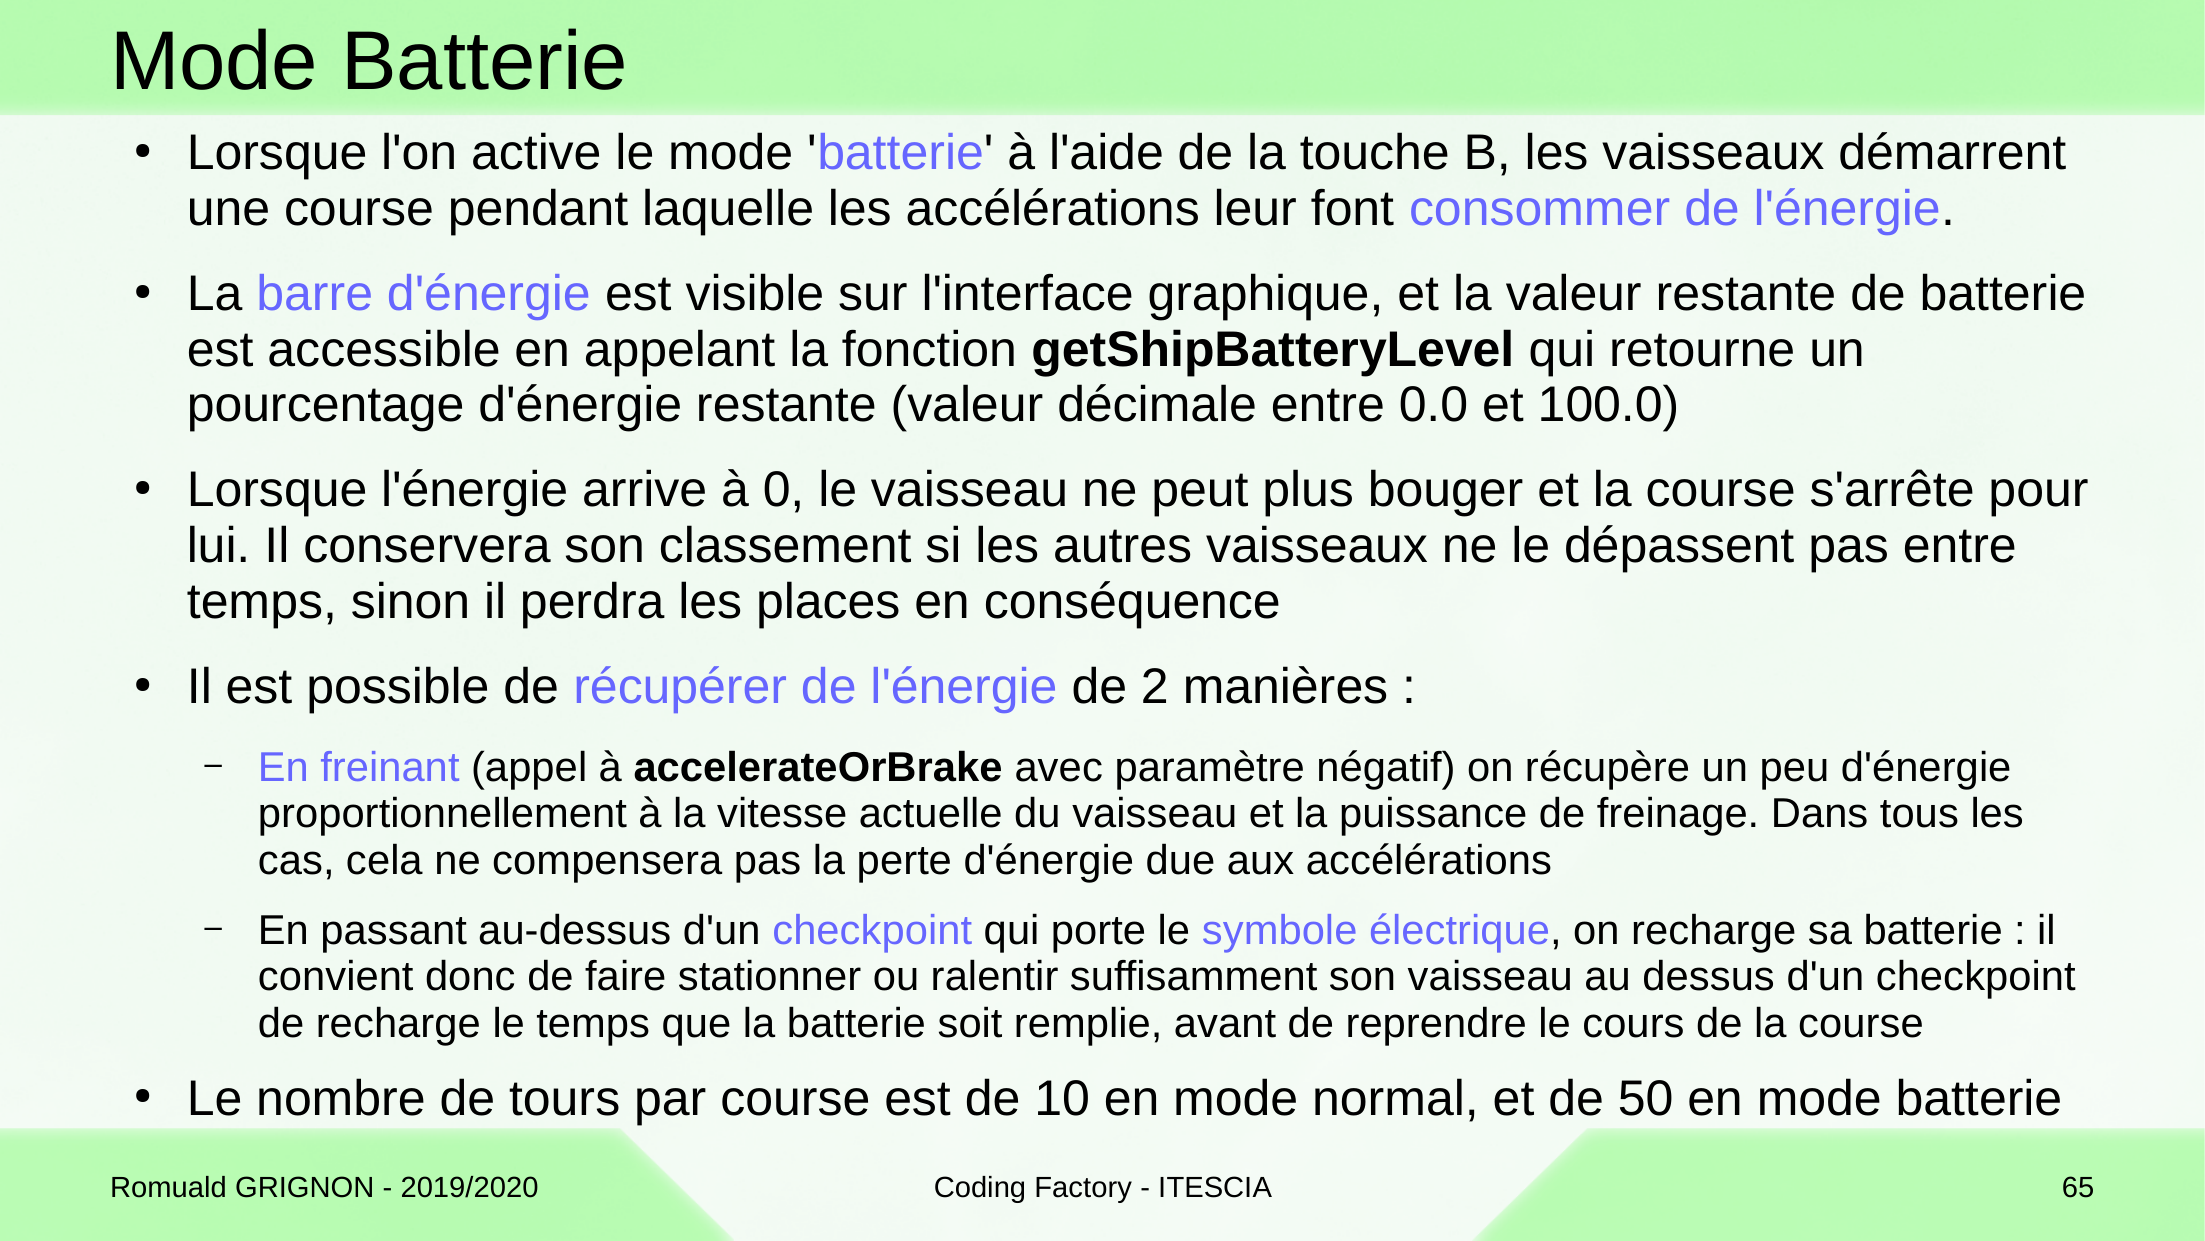

# Mode Batterie
Lorsque l'on active le mode 'batterie' à l'aide de la touche B, les vaisseaux démarrent une course pendant laquelle les accélérations leur font consommer de l'énergie.
La barre d'énergie est visible sur l'interface graphique, et la valeur restante de batterie est accessible en appelant la fonction getShipBatteryLevel qui retourne un pourcentage d'énergie restante (valeur décimale entre 0.0 et 100.0)
Lorsque l'énergie arrive à 0, le vaisseau ne peut plus bouger et la course s'arrête pour lui. Il conservera son classement si les autres vaisseaux ne le dépassent pas entre temps, sinon il perdra les places en conséquence
Il est possible de récupérer de l'énergie de 2 manières :
En freinant (appel à accelerateOrBrake avec paramètre négatif) on récupère un peu d'énergie proportionnellement à la vitesse actuelle du vaisseau et la puissance de freinage. Dans tous les cas, cela ne compensera pas la perte d'énergie due aux accélérations
En passant au-dessus d'un checkpoint qui porte le symbole électrique, on recharge sa batterie : il convient donc de faire stationner ou ralentir suffisamment son vaisseau au dessus d'un checkpoint de recharge le temps que la batterie soit remplie, avant de reprendre le cours de la course
Le nombre de tours par course est de 10 en mode normal, et de 50 en mode batterie
Romuald GRIGNON - 2019/2020
Coding Factory - ITESCIA
65